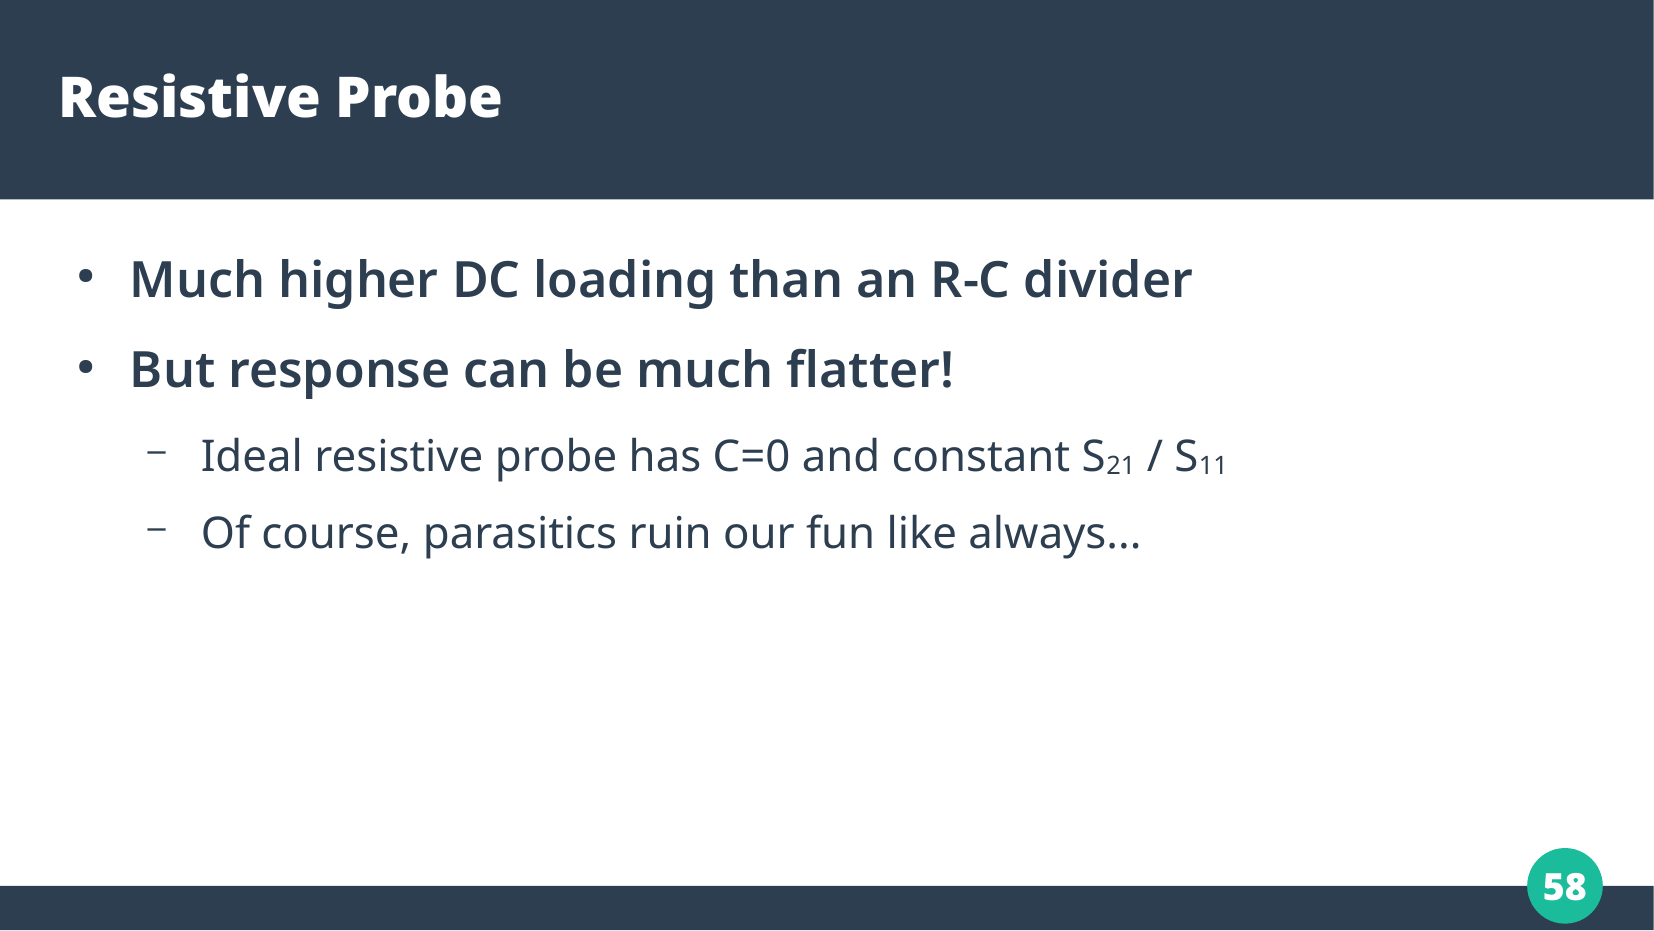

# Resistive Probe
Much higher DC loading than an R-C divider
But response can be much flatter!
Ideal resistive probe has C=0 and constant S21 / S11
Of course, parasitics ruin our fun like always...